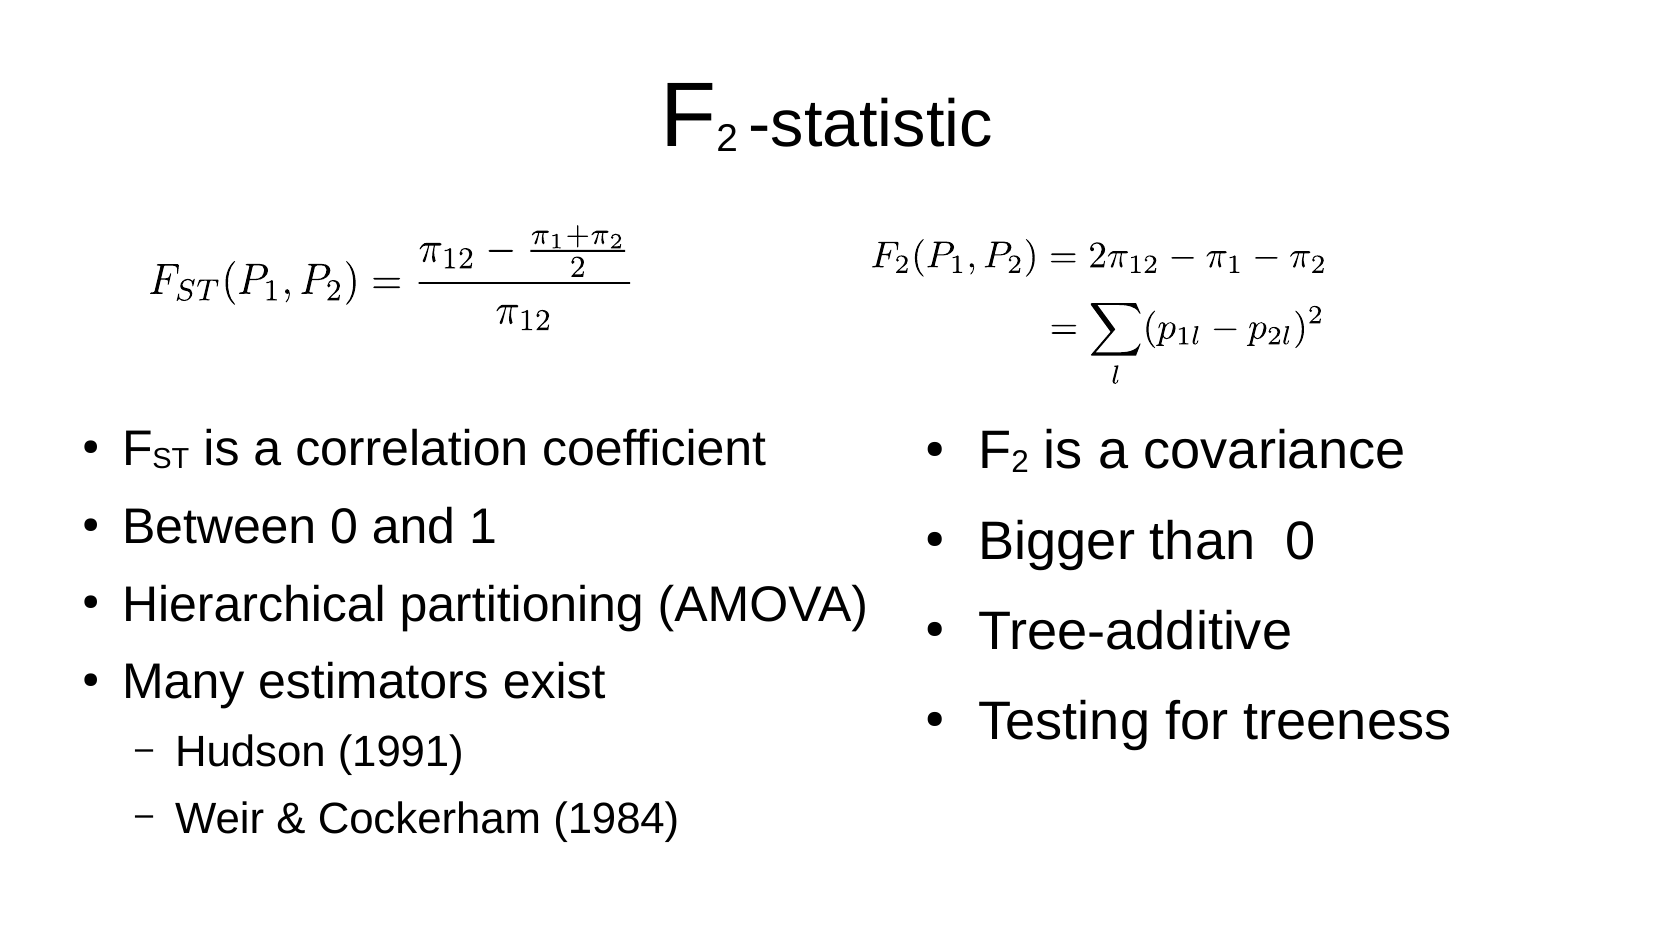

# F2 -statistic
FST is a correlation coefficient
Between 0 and 1
Hierarchical partitioning (AMOVA)
Many estimators exist
Hudson (1991)
Weir & Cockerham (1984)
F2 is a covariance
Bigger than 0
Tree-additive
Testing for treeness